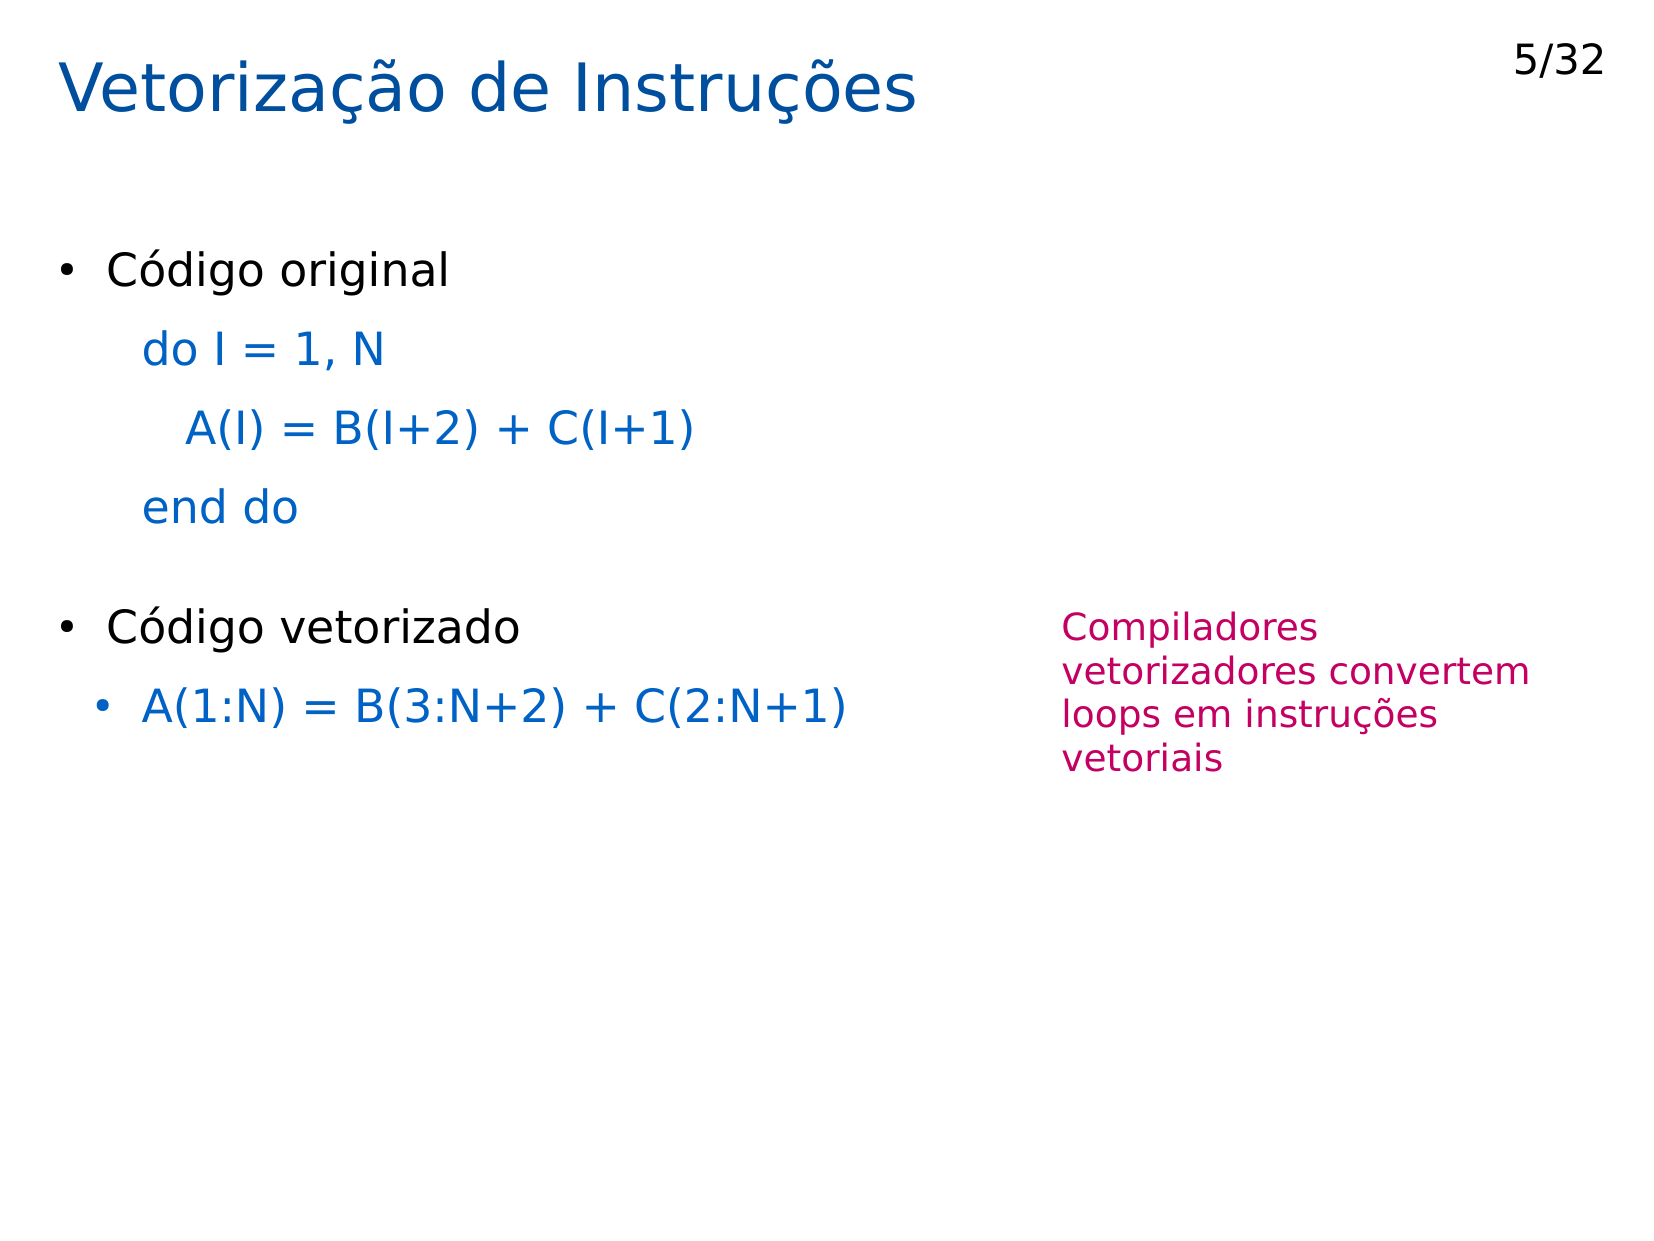

# Vetorização de Instruções
5
Código original
do I = 1, N
 A(I) = B(I+2) + C(I+1)
end do
Código vetorizado
A(1:N) = B(3:N+2) + C(2:N+1)
Compiladores vetorizadores convertem loops em instruções vetoriais